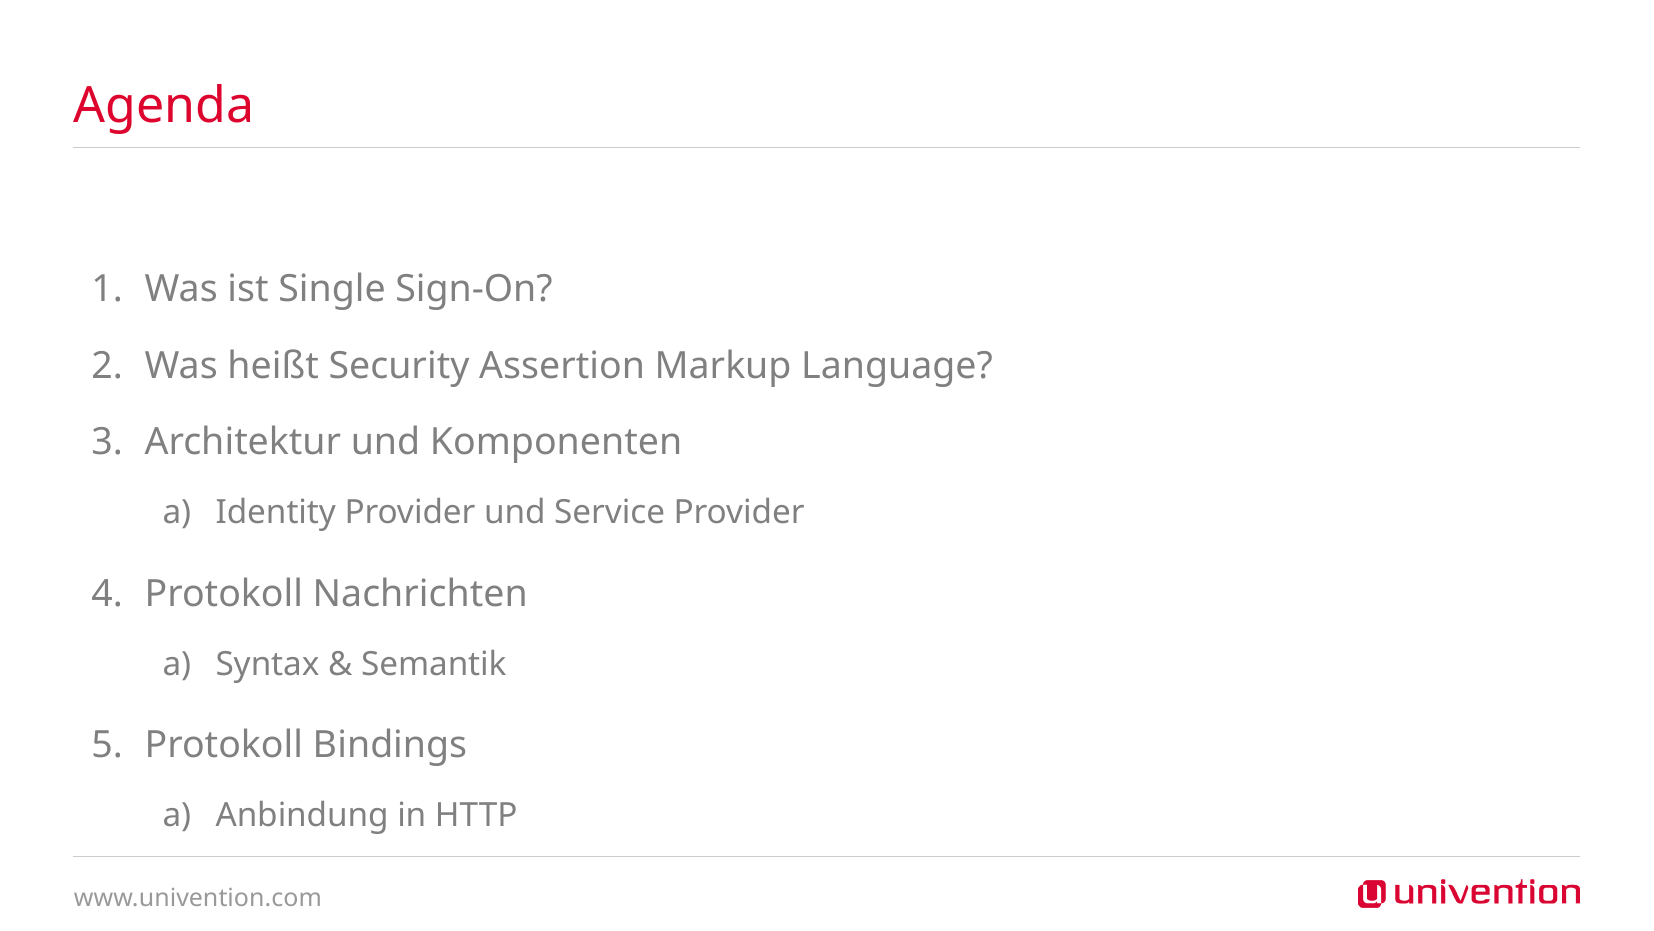

# Agenda
Was ist Single Sign-On?
Was heißt Security Assertion Markup Language?
Architektur und Komponenten
Identity Provider und Service Provider
Protokoll Nachrichten
Syntax & Semantik
Protokoll Bindings
Anbindung in HTTP